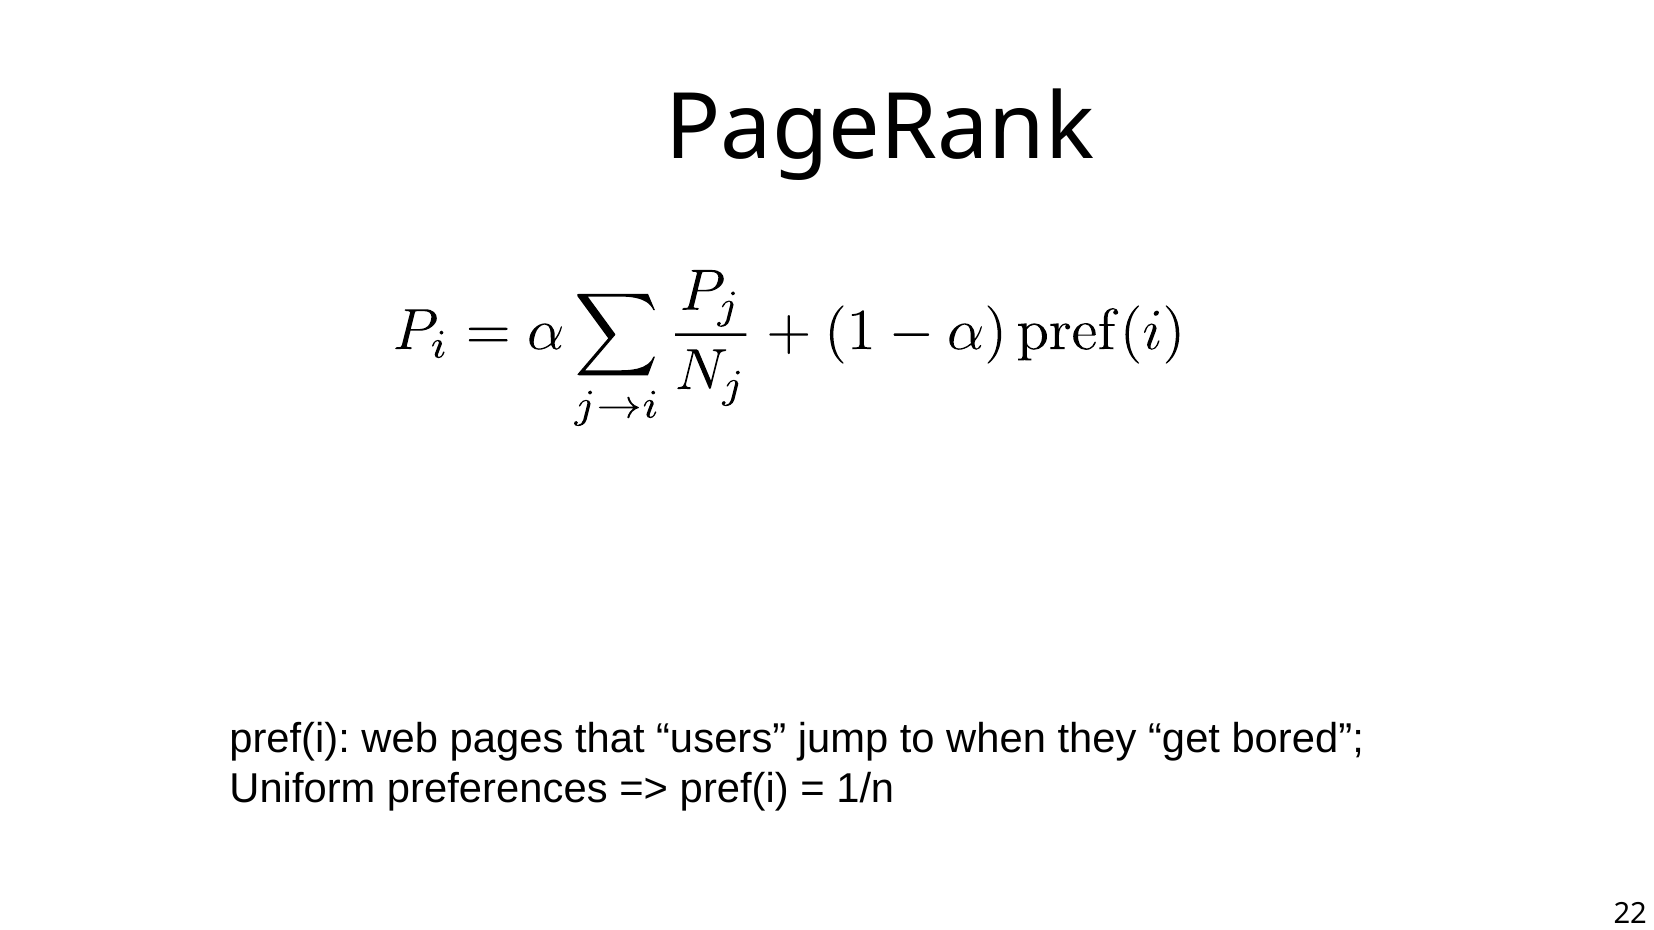

# PageRank
pref(i): web pages that “users” jump to when they “get bored”;
Uniform preferences => pref(i) = 1/n
22